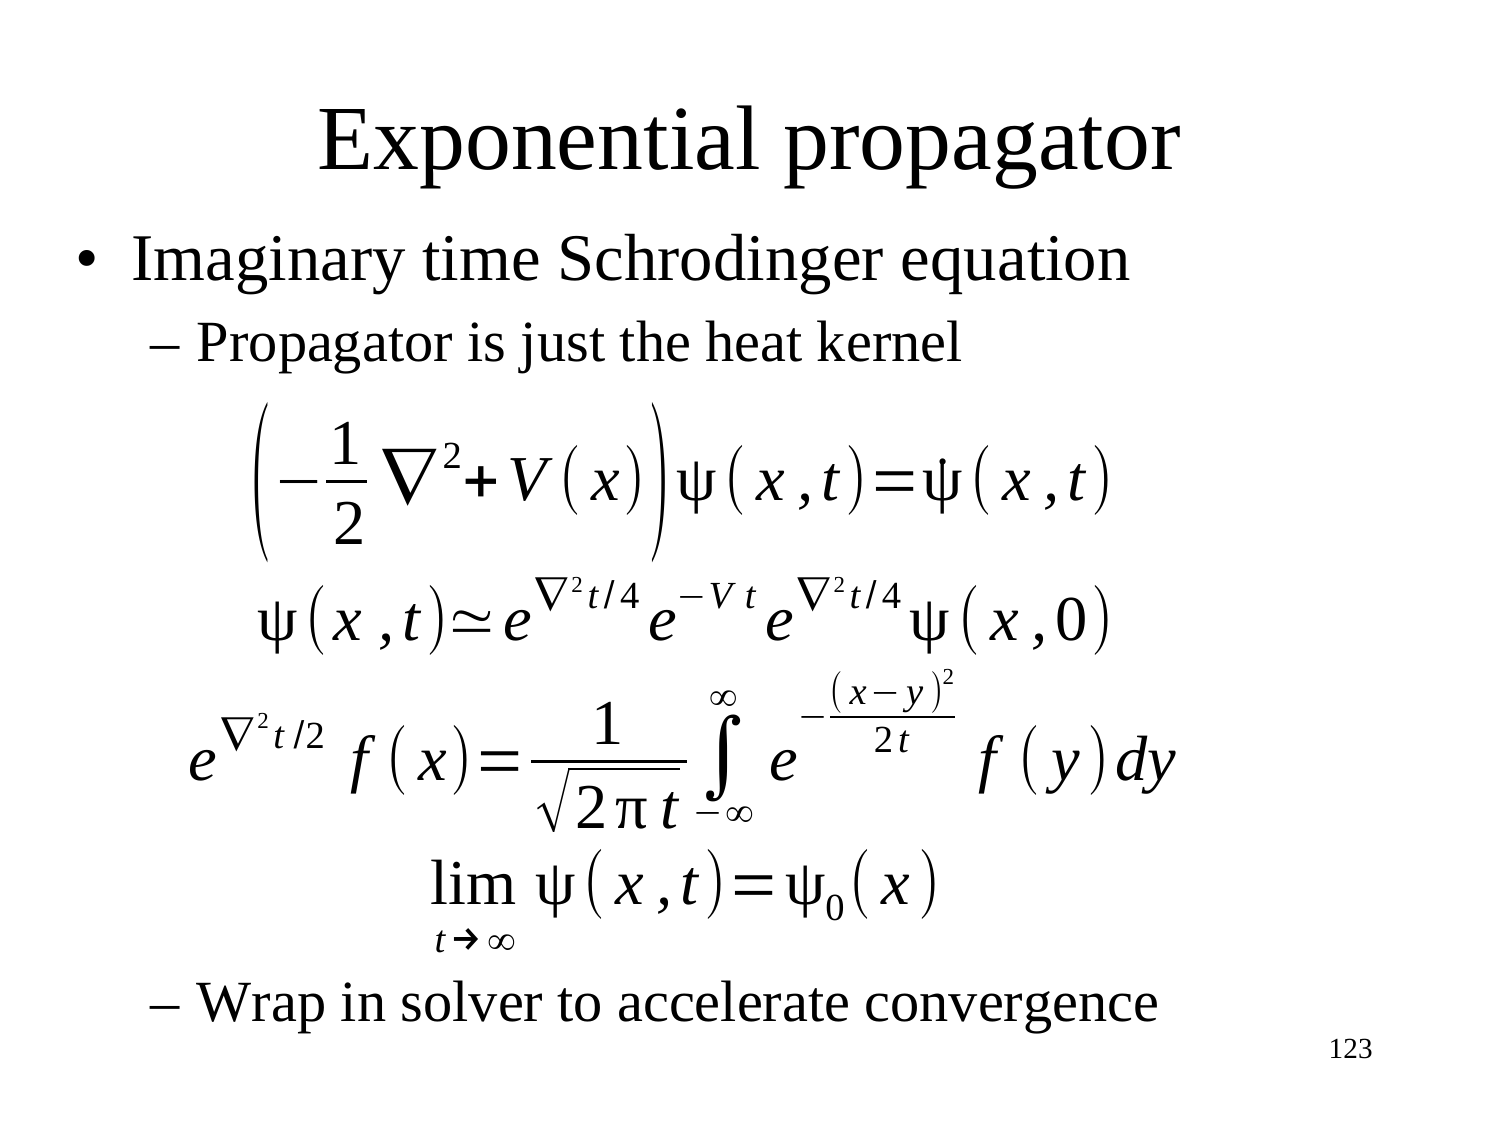

# Exponential propagator
Imaginary time Schrodinger equation
Propagator is just the heat kernel
Wrap in solver to accelerate convergence
123